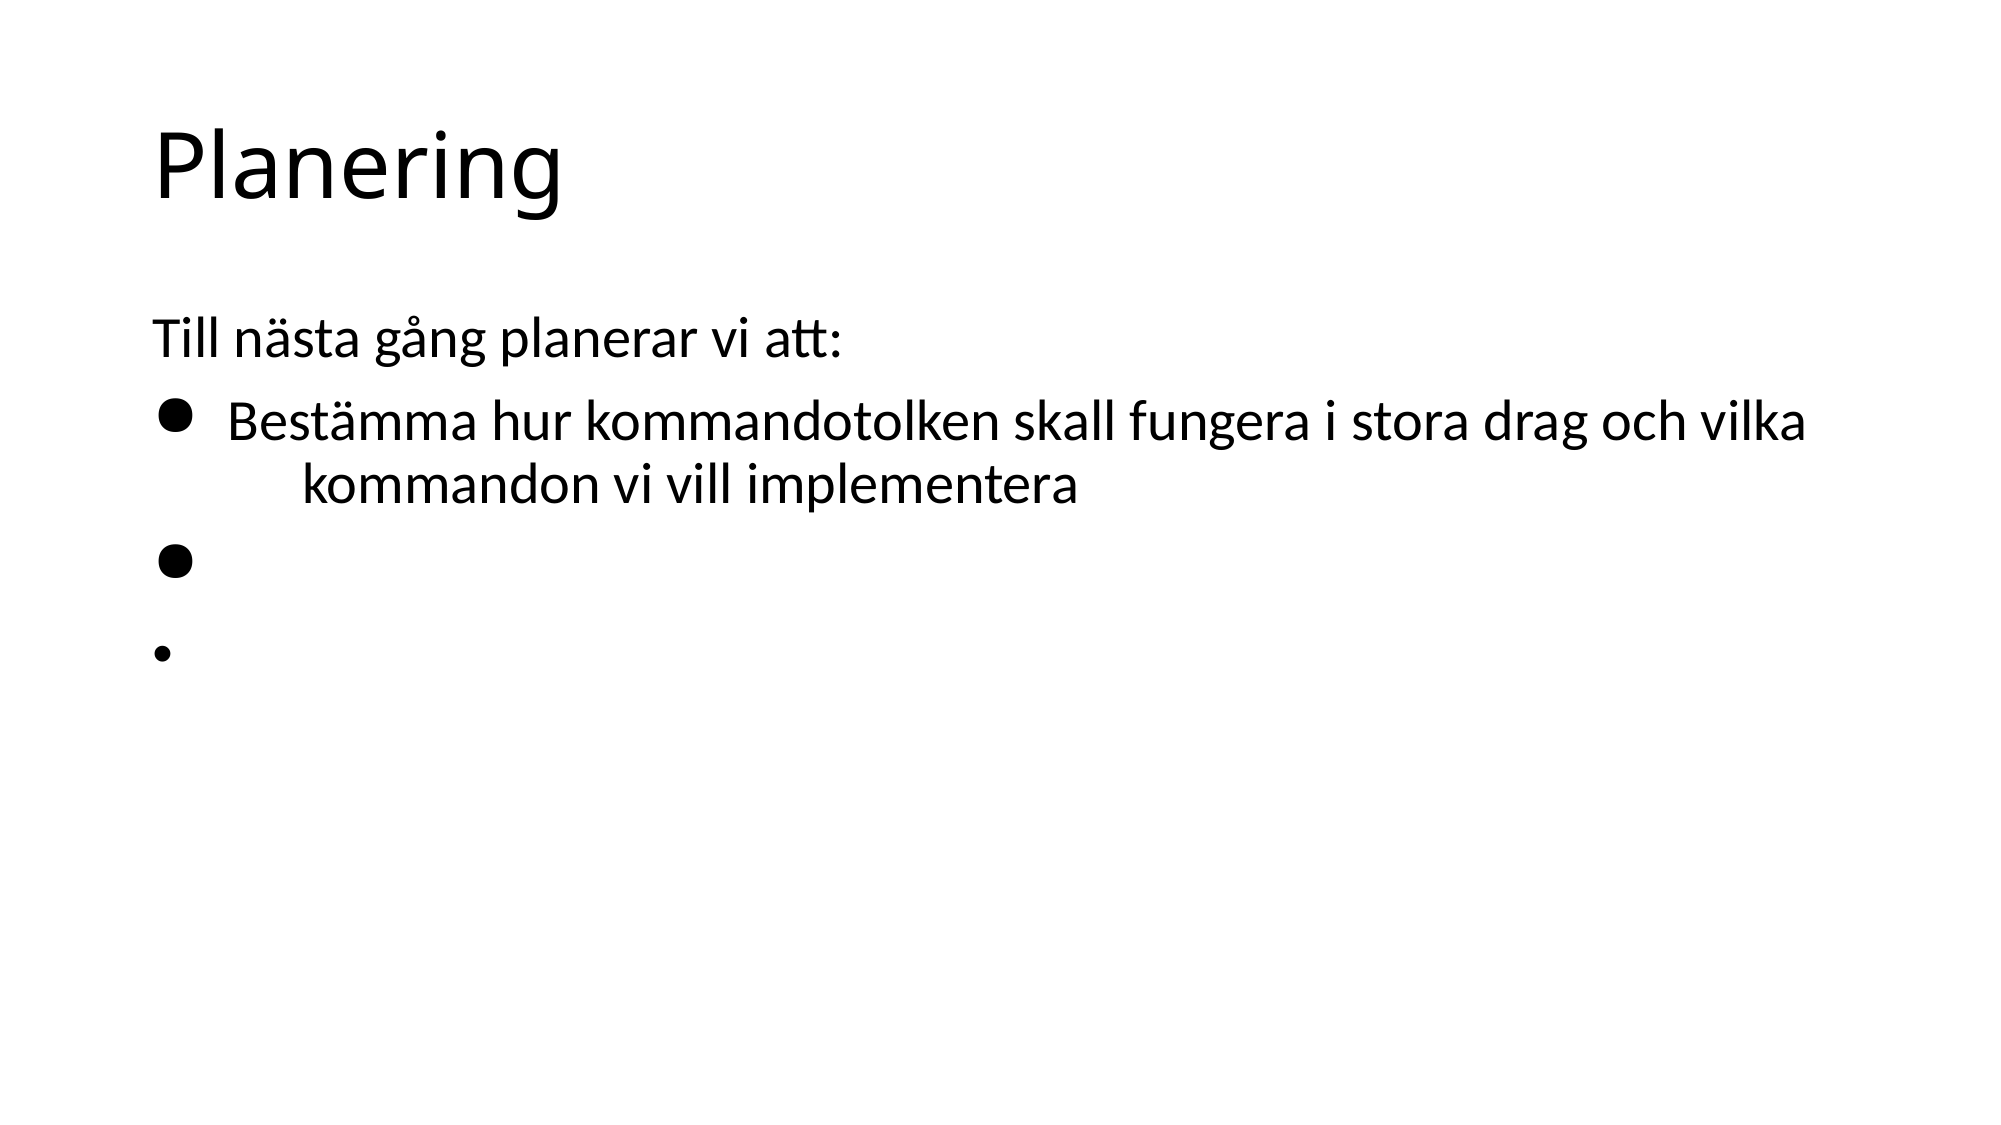

# Planering
Till nästa gång planerar vi att:
Bestämma hur kommandotolken skall fungera i stora drag och vilka kommandon vi vill implementera